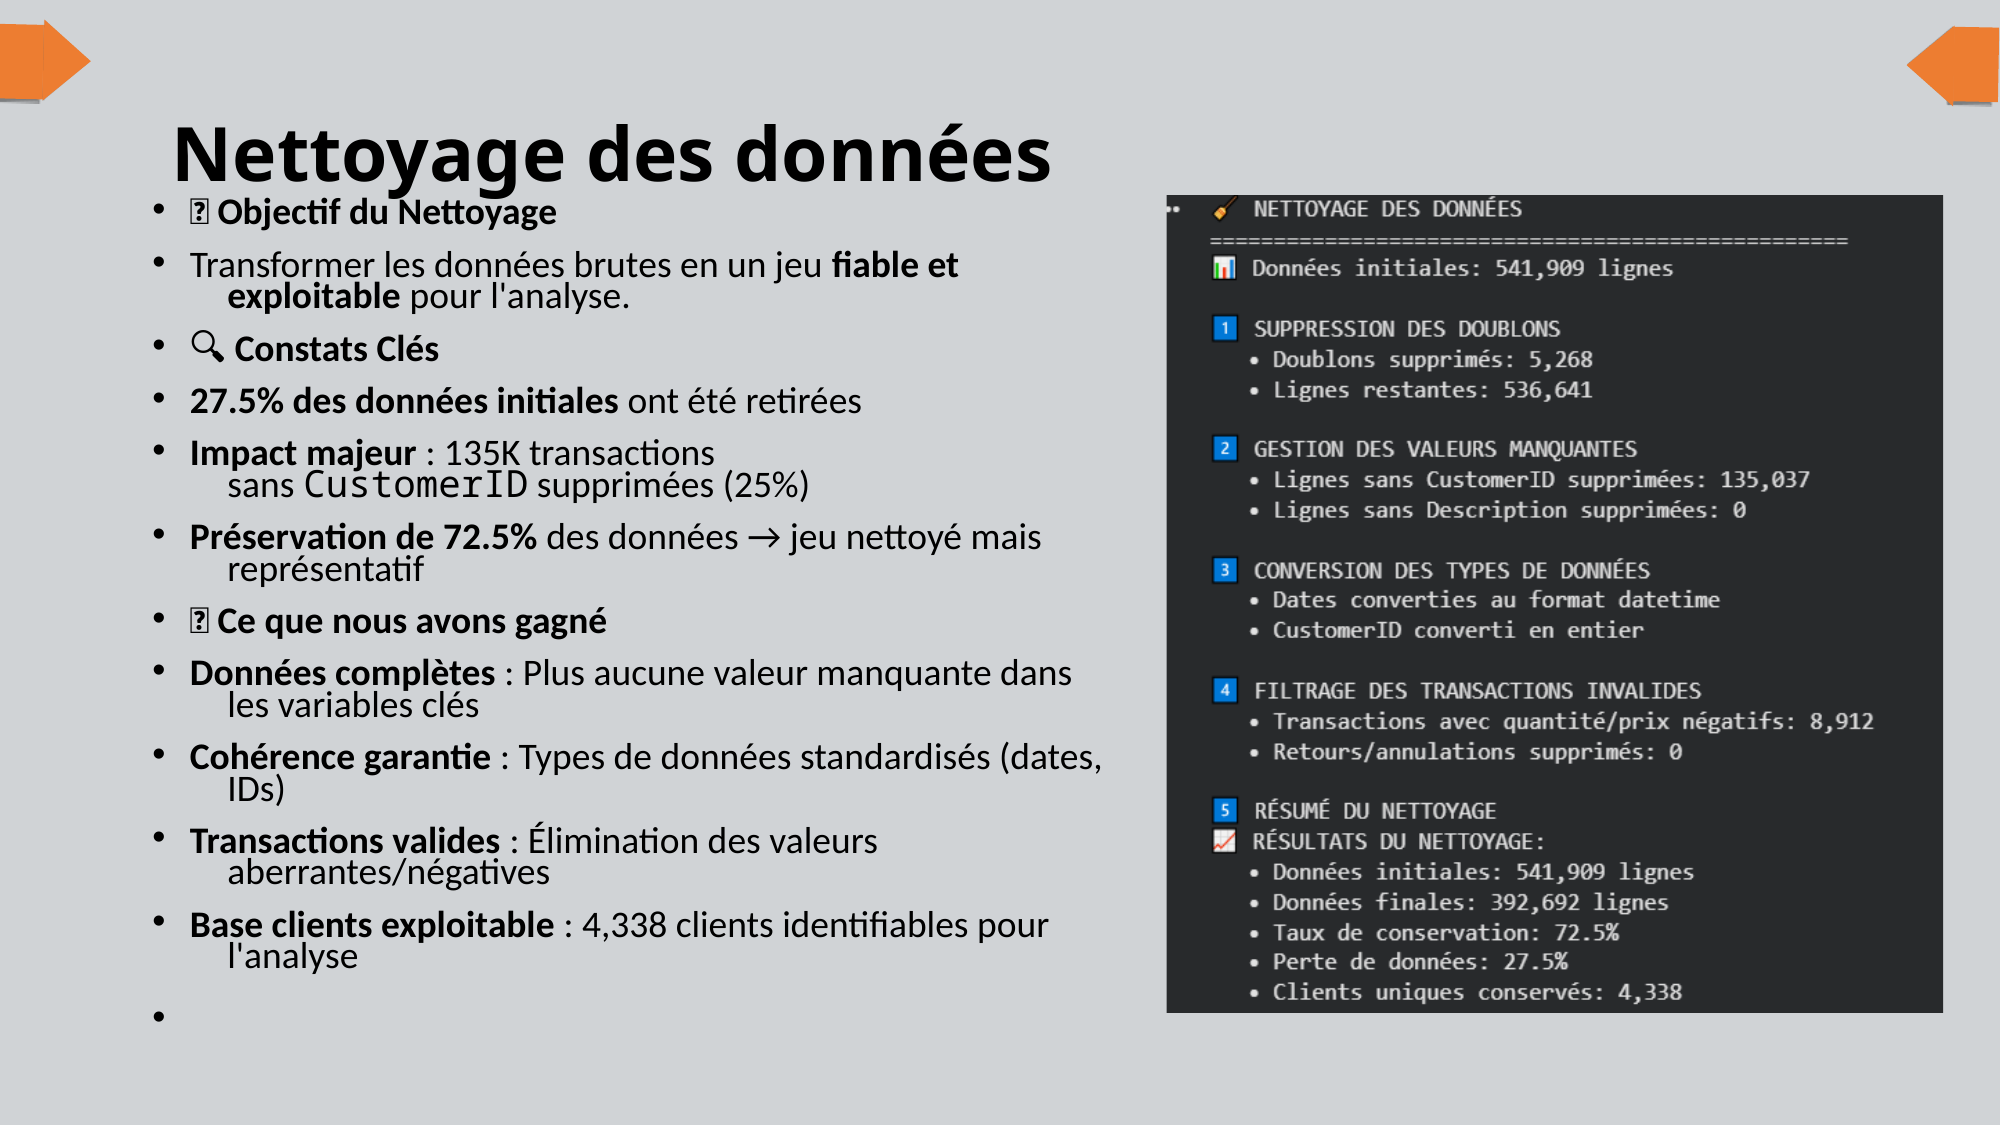

# Nettoyage des données
🎯 Objectif du Nettoyage
Transformer les données brutes en un jeu fiable et exploitable pour l'analyse.
🔍 Constats Clés
27.5% des données initiales ont été retirées
Impact majeur : 135K transactions sans CustomerID supprimées (25%)
Préservation de 72.5% des données → jeu nettoyé mais représentatif
✅ Ce que nous avons gagné
Données complètes : Plus aucune valeur manquante dans les variables clés
Cohérence garantie : Types de données standardisés (dates, IDs)
Transactions valides : Élimination des valeurs aberrantes/négatives
Base clients exploitable : 4,338 clients identifiables pour l'analyse